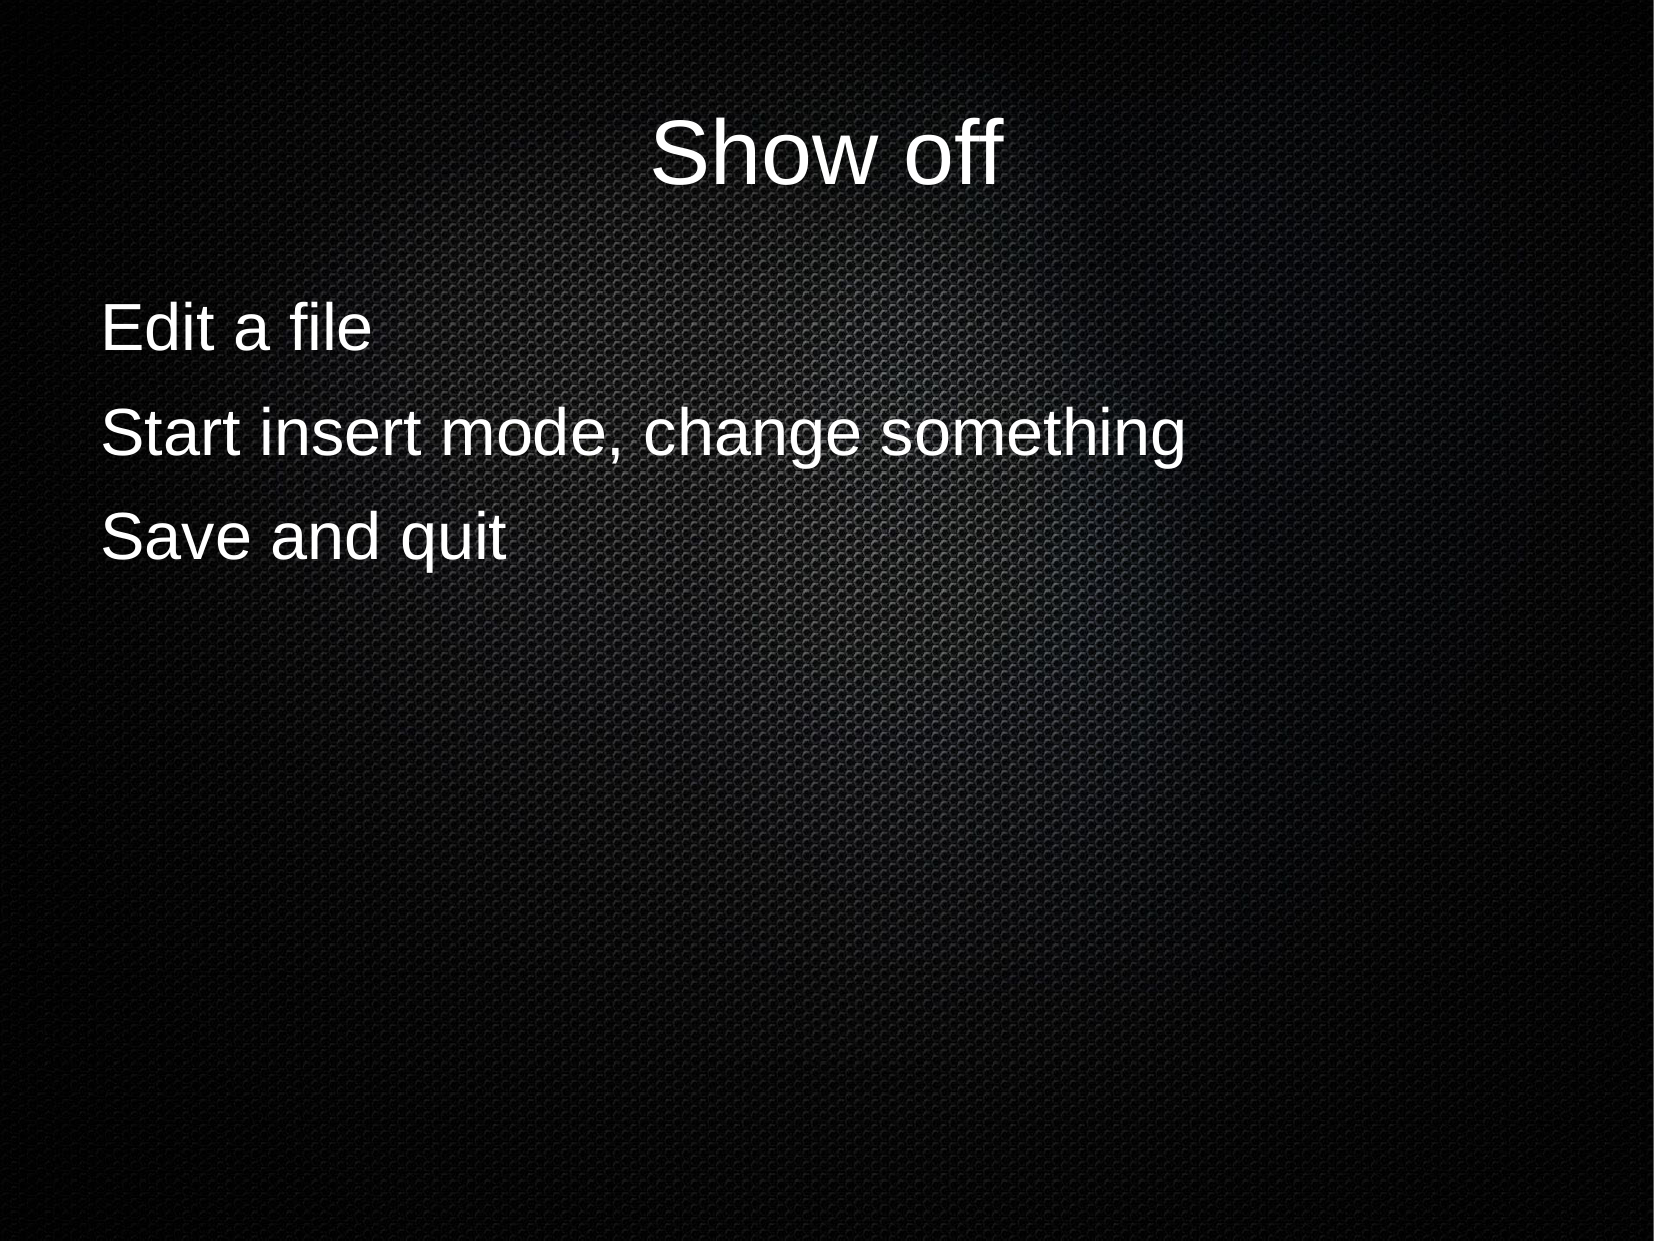

# Show off
Edit a file
Start insert mode, change something
Save and quit